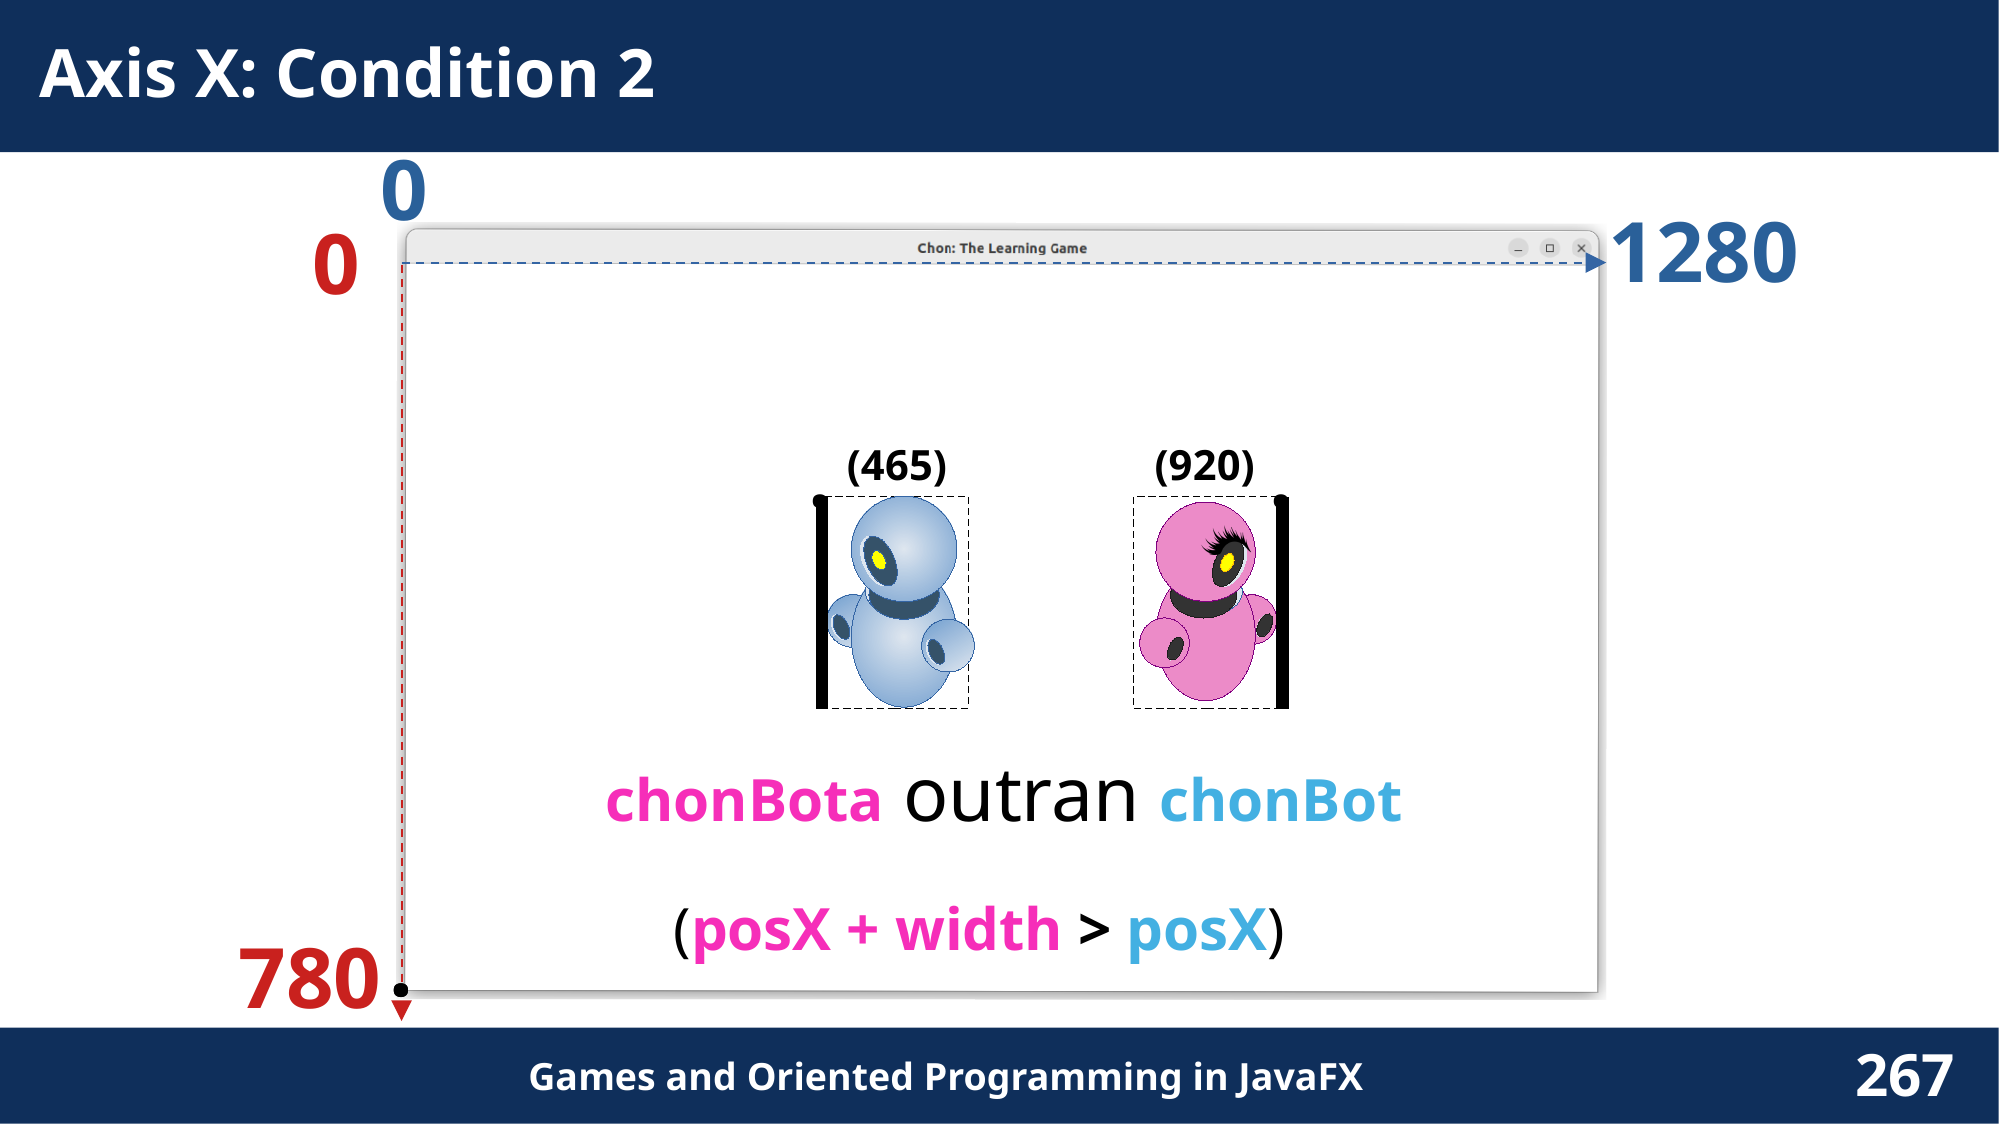

Axis X: Condition 2
0
1280
0
.
.
 (465)
(920)
chonBota outran chonBot
 (posX + width > posX)
.
.
780